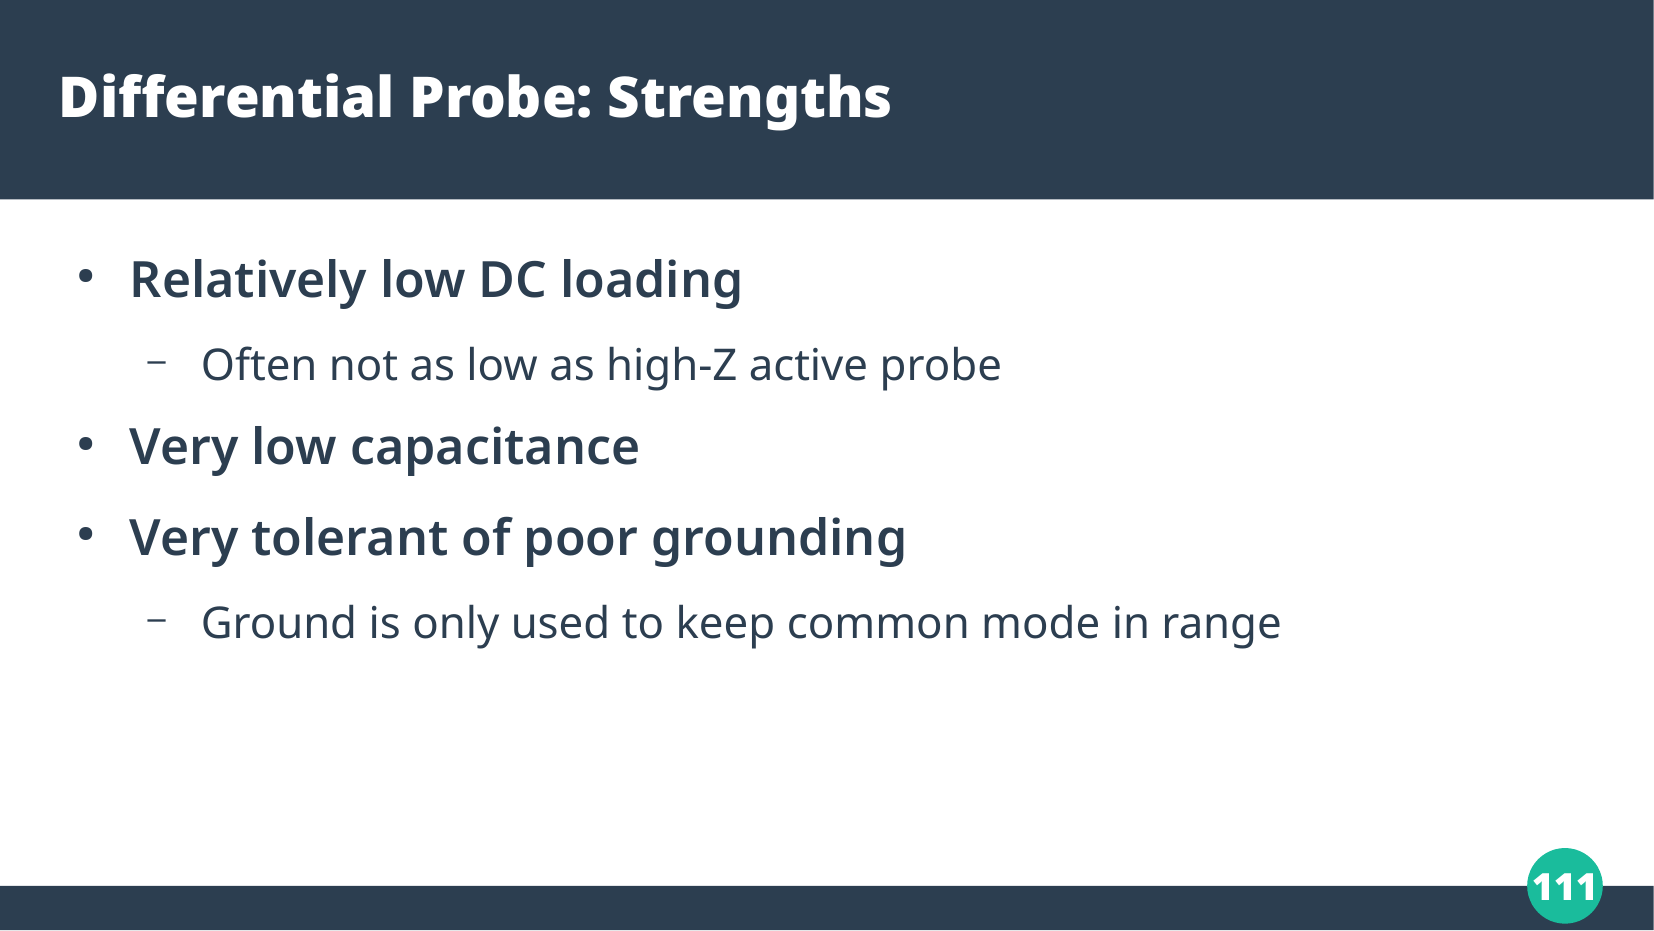

# Differential Probe: Strengths
Relatively low DC loading
Often not as low as high-Z active probe
Very low capacitance
Very tolerant of poor grounding
Ground is only used to keep common mode in range